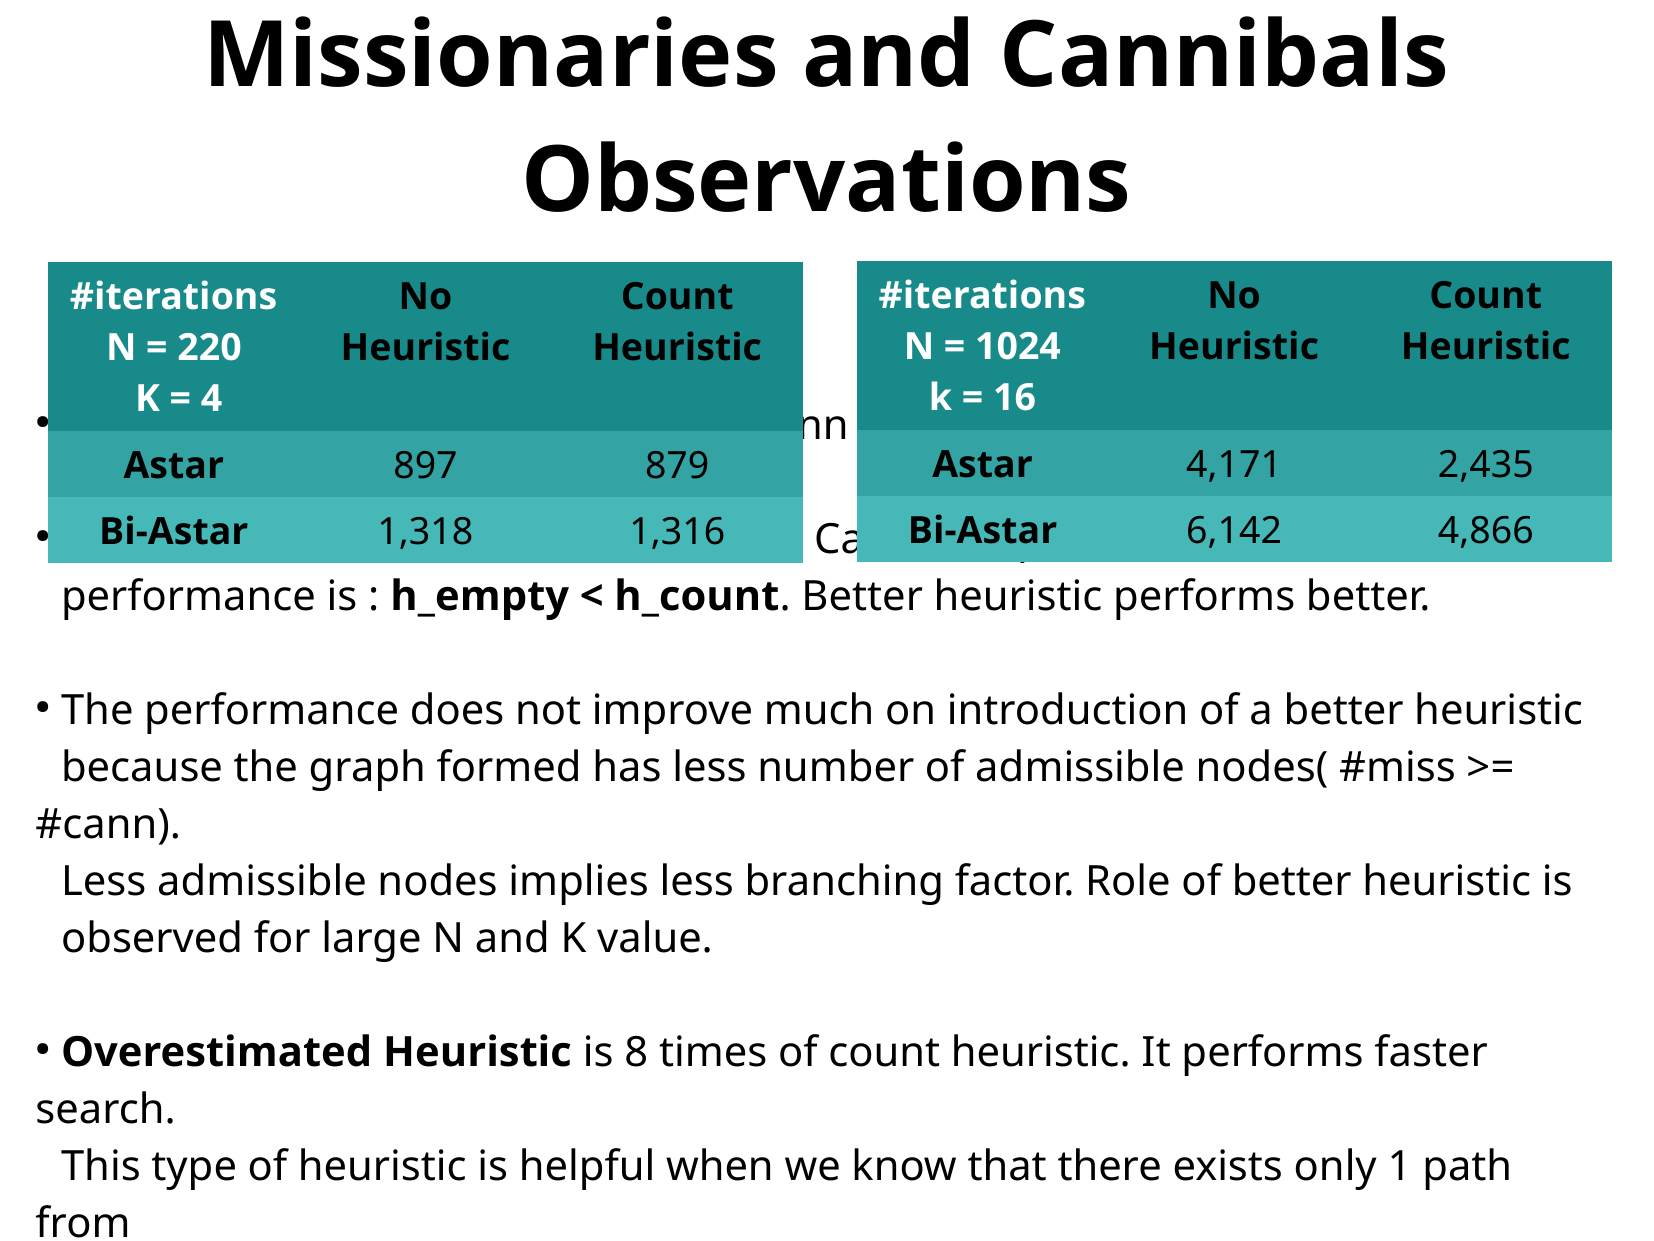

# Missionaries and Cannibals Observations
| #iterations N = 1024 k = 16 | No Heuristic | Count Heuristic |
| --- | --- | --- |
| Astar | 4,171 | 2,435 |
| Bi-Astar | 6,142 | 4,866 |
| #iterations N = 220 K = 4 | No Heuristic | Count Heuristic |
| --- | --- | --- |
| Astar | 897 | 879 |
| Bi-Astar | 1,318 | 1,316 |
In the above table N = # miss and # cann and K = boat size.
 It is observed that in Missionaries and Cannibals problem the order of
 performance is : h_empty < h_count. Better heuristic performs better.
 The performance does not improve much on introduction of a better heuristic
 because the graph formed has less number of admissible nodes( #miss >= #cann).
 Less admissible nodes implies less branching factor. Role of better heuristic is
 observed for large N and K value.
 Overestimated Heuristic is 8 times of count heuristic. It performs faster search.
 This type of heuristic is helpful when we know that there exists only 1 path from
 source to goal.